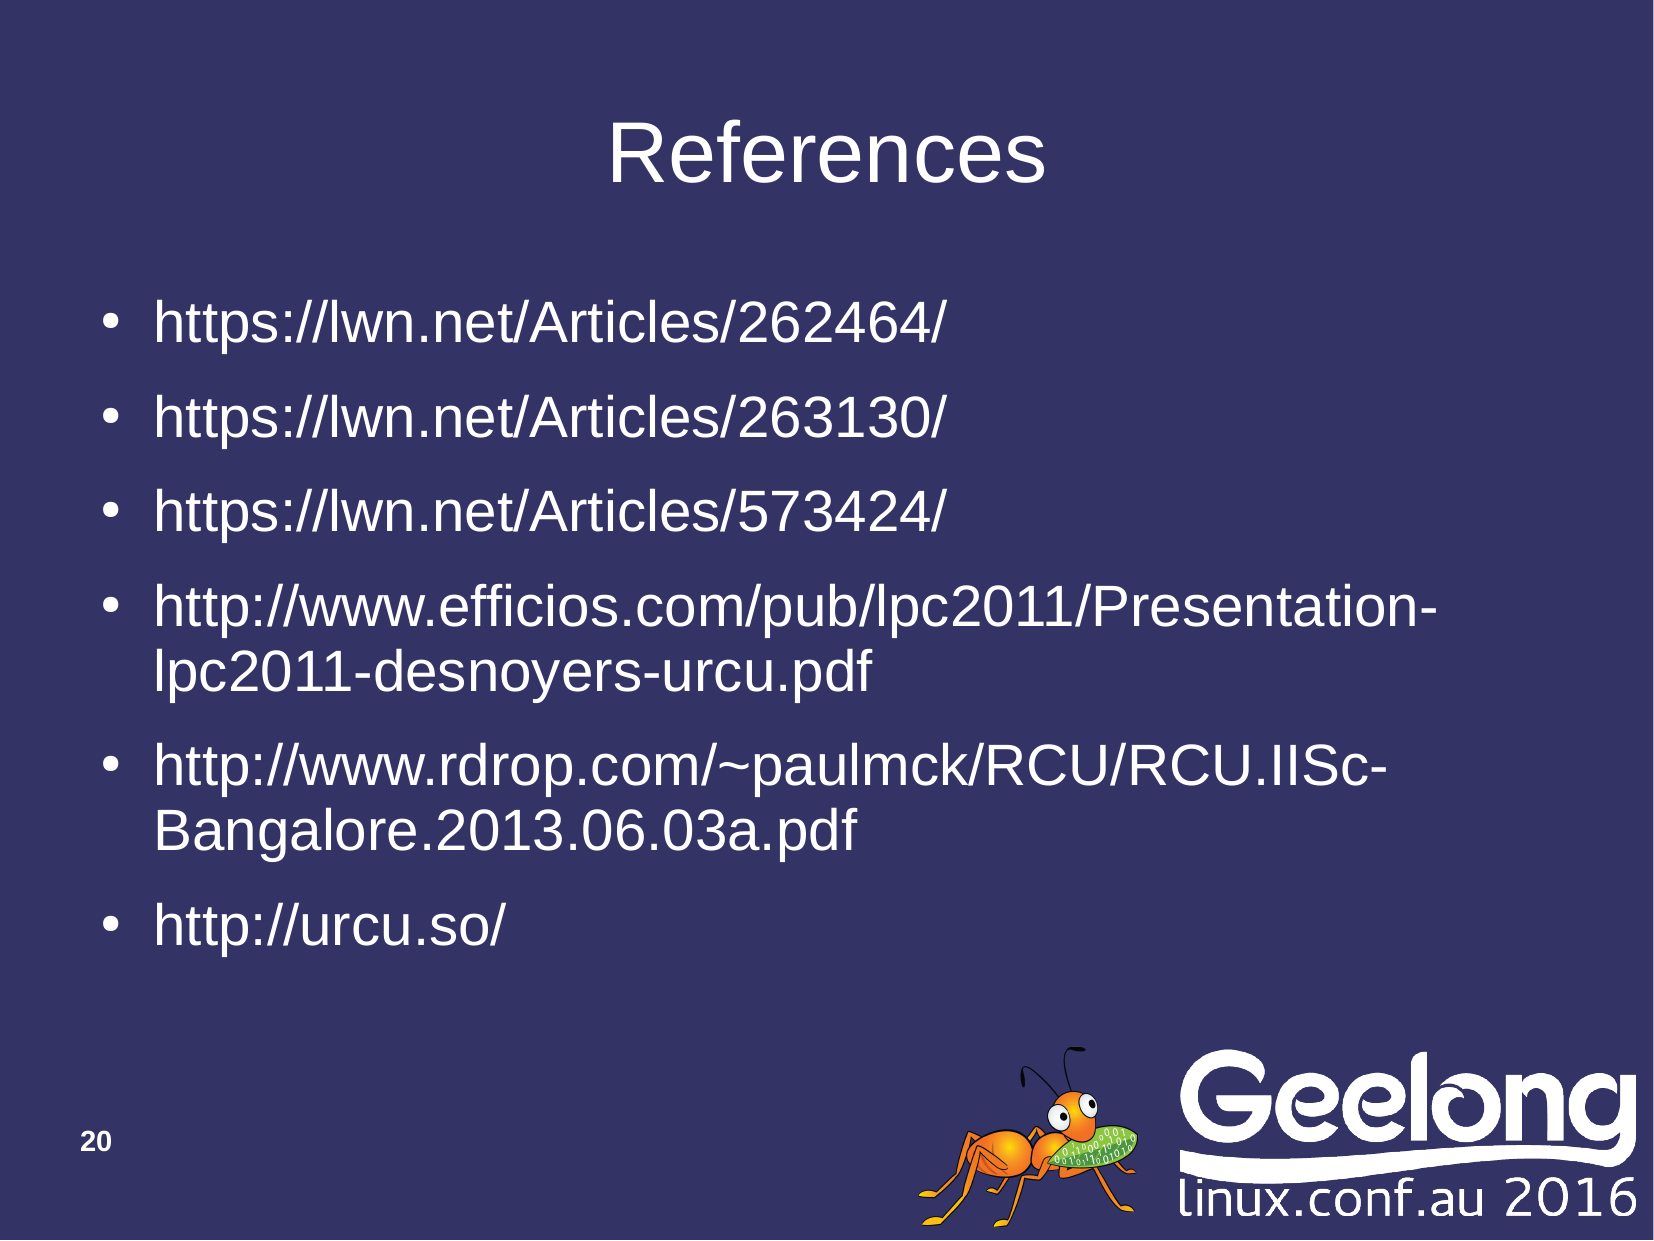

# References
https://lwn.net/Articles/262464/
https://lwn.net/Articles/263130/
https://lwn.net/Articles/573424/
http://www.efficios.com/pub/lpc2011/Presentation-lpc2011-desnoyers-urcu.pdf
http://www.rdrop.com/~paulmck/RCU/RCU.IISc-Bangalore.2013.06.03a.pdf
http://urcu.so/
20